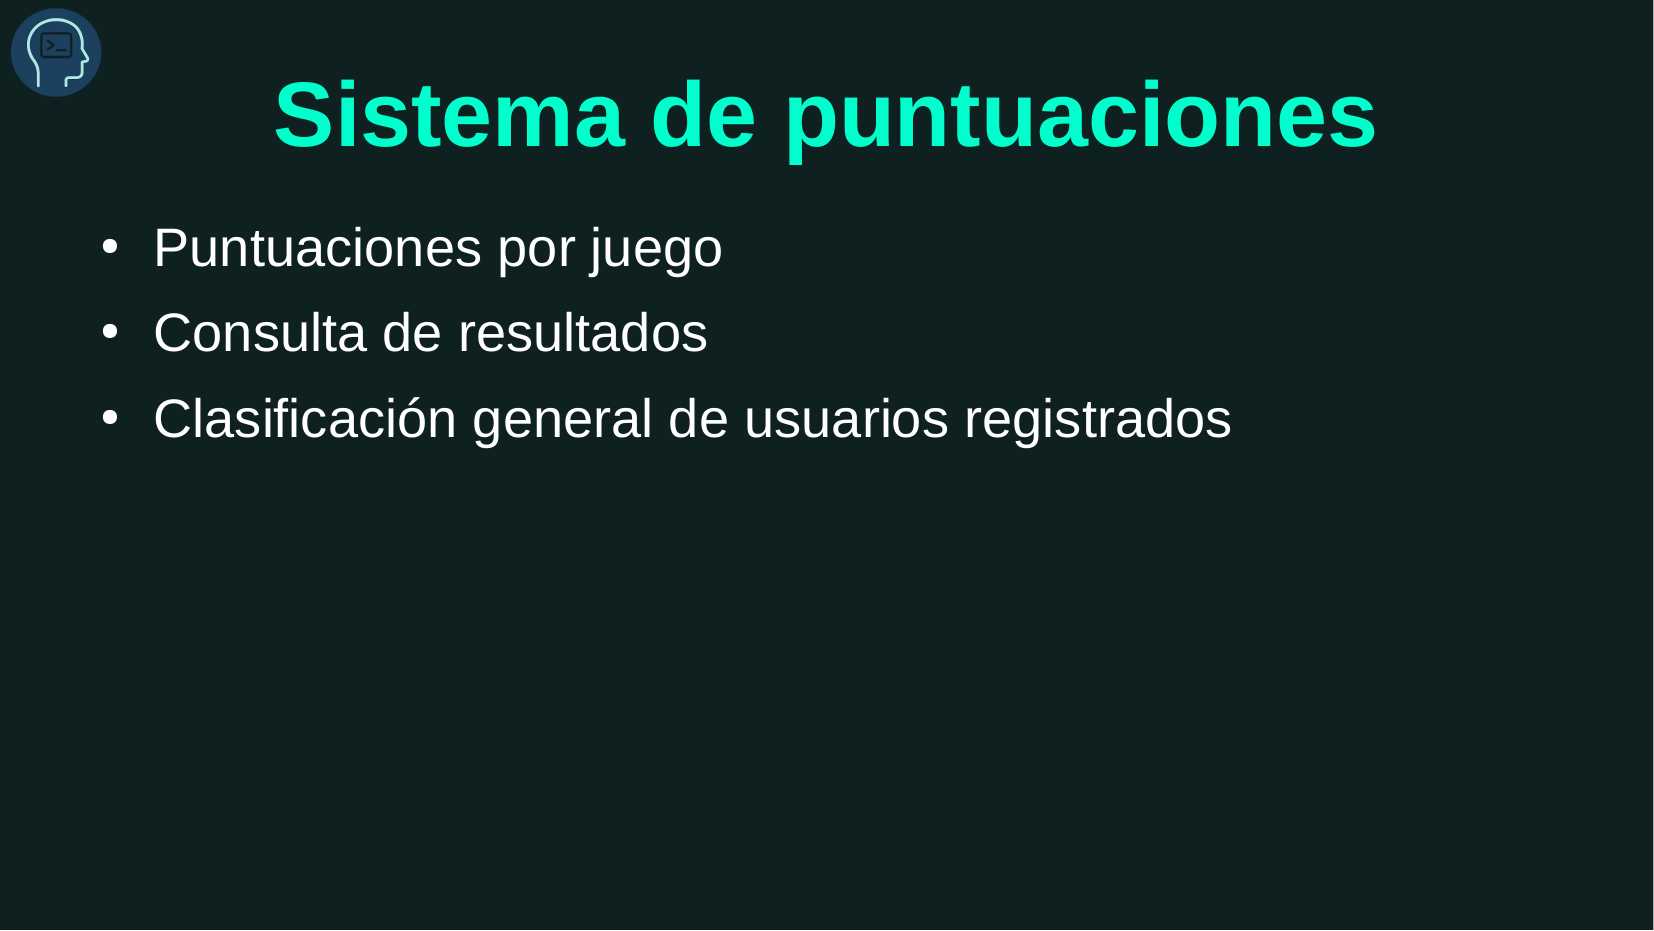

# Sistema de puntuaciones
Puntuaciones por juego
Consulta de resultados
Clasificación general de usuarios registrados